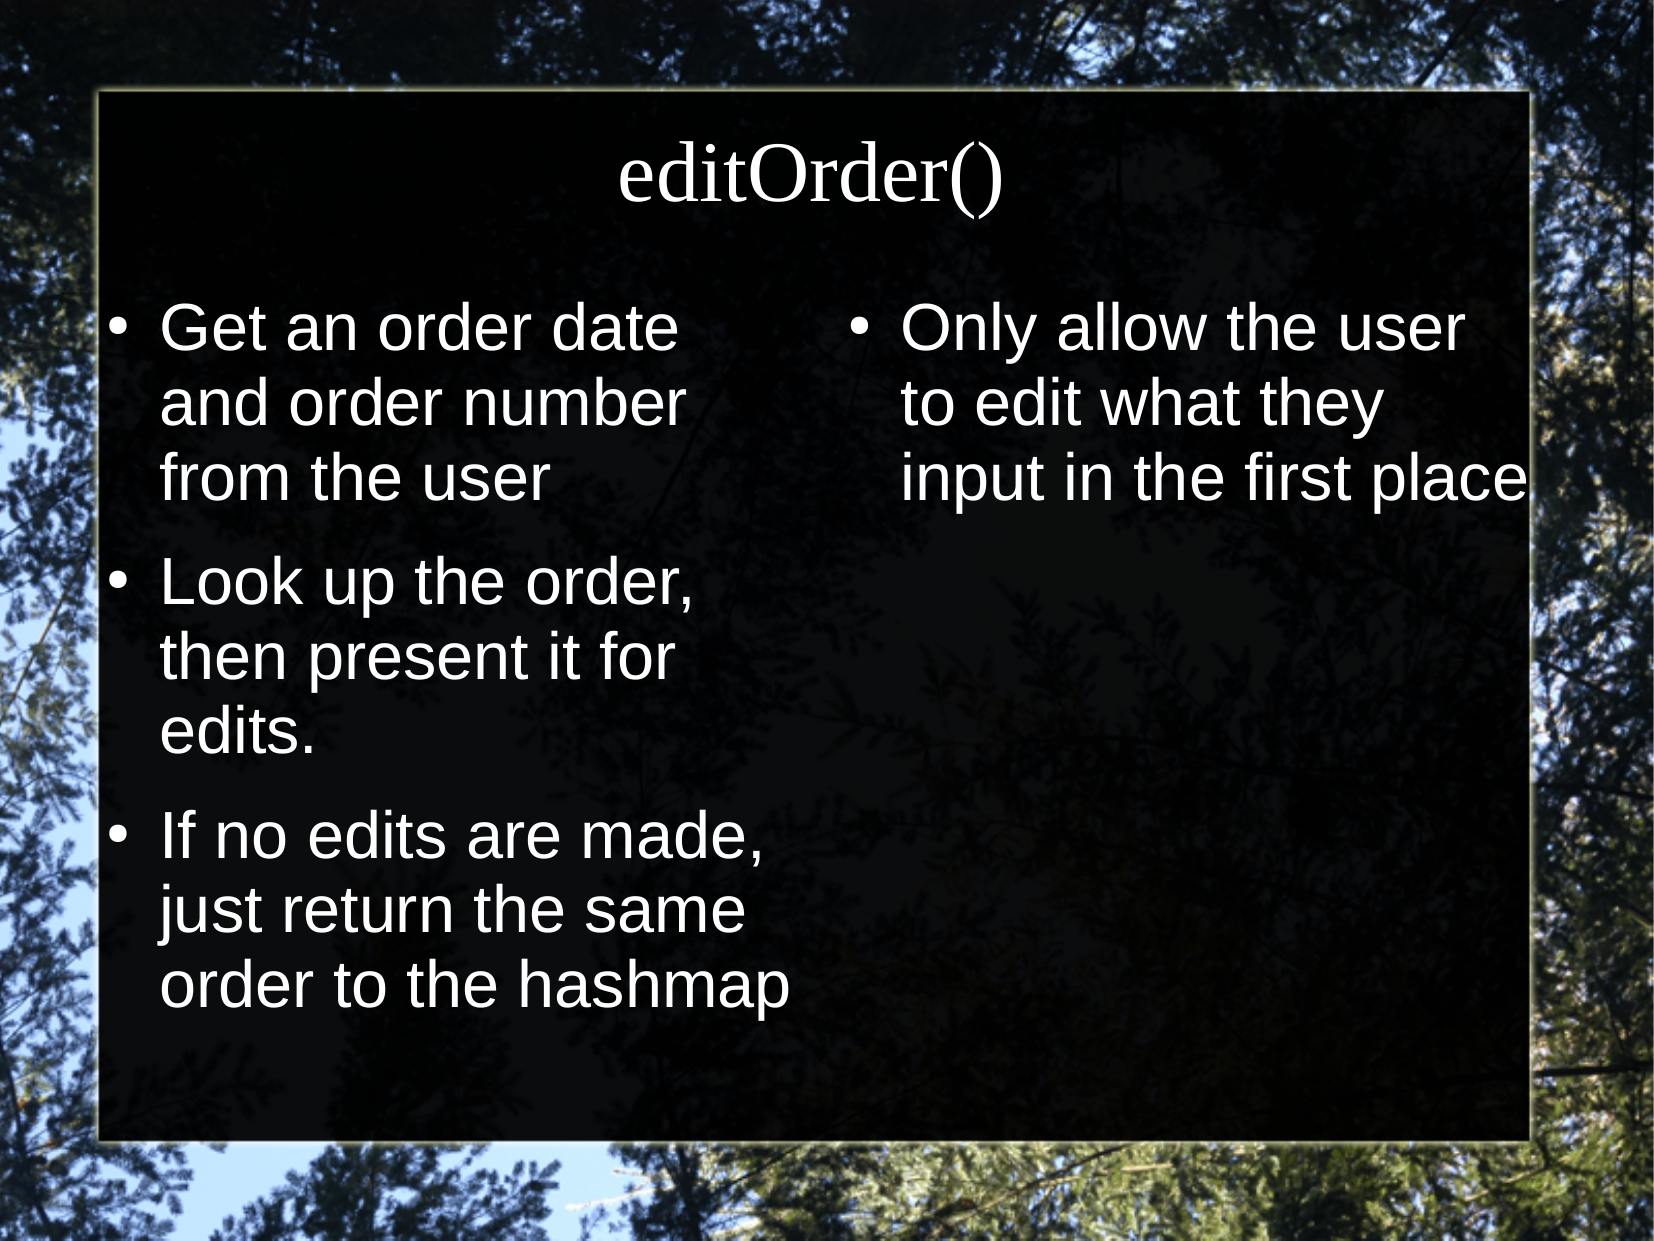

# editOrder()
Get an order date and order number from the user
Look up the order, then present it for edits.
If no edits are made, just return the same order to the hashmap
Only allow the user to edit what they input in the first place